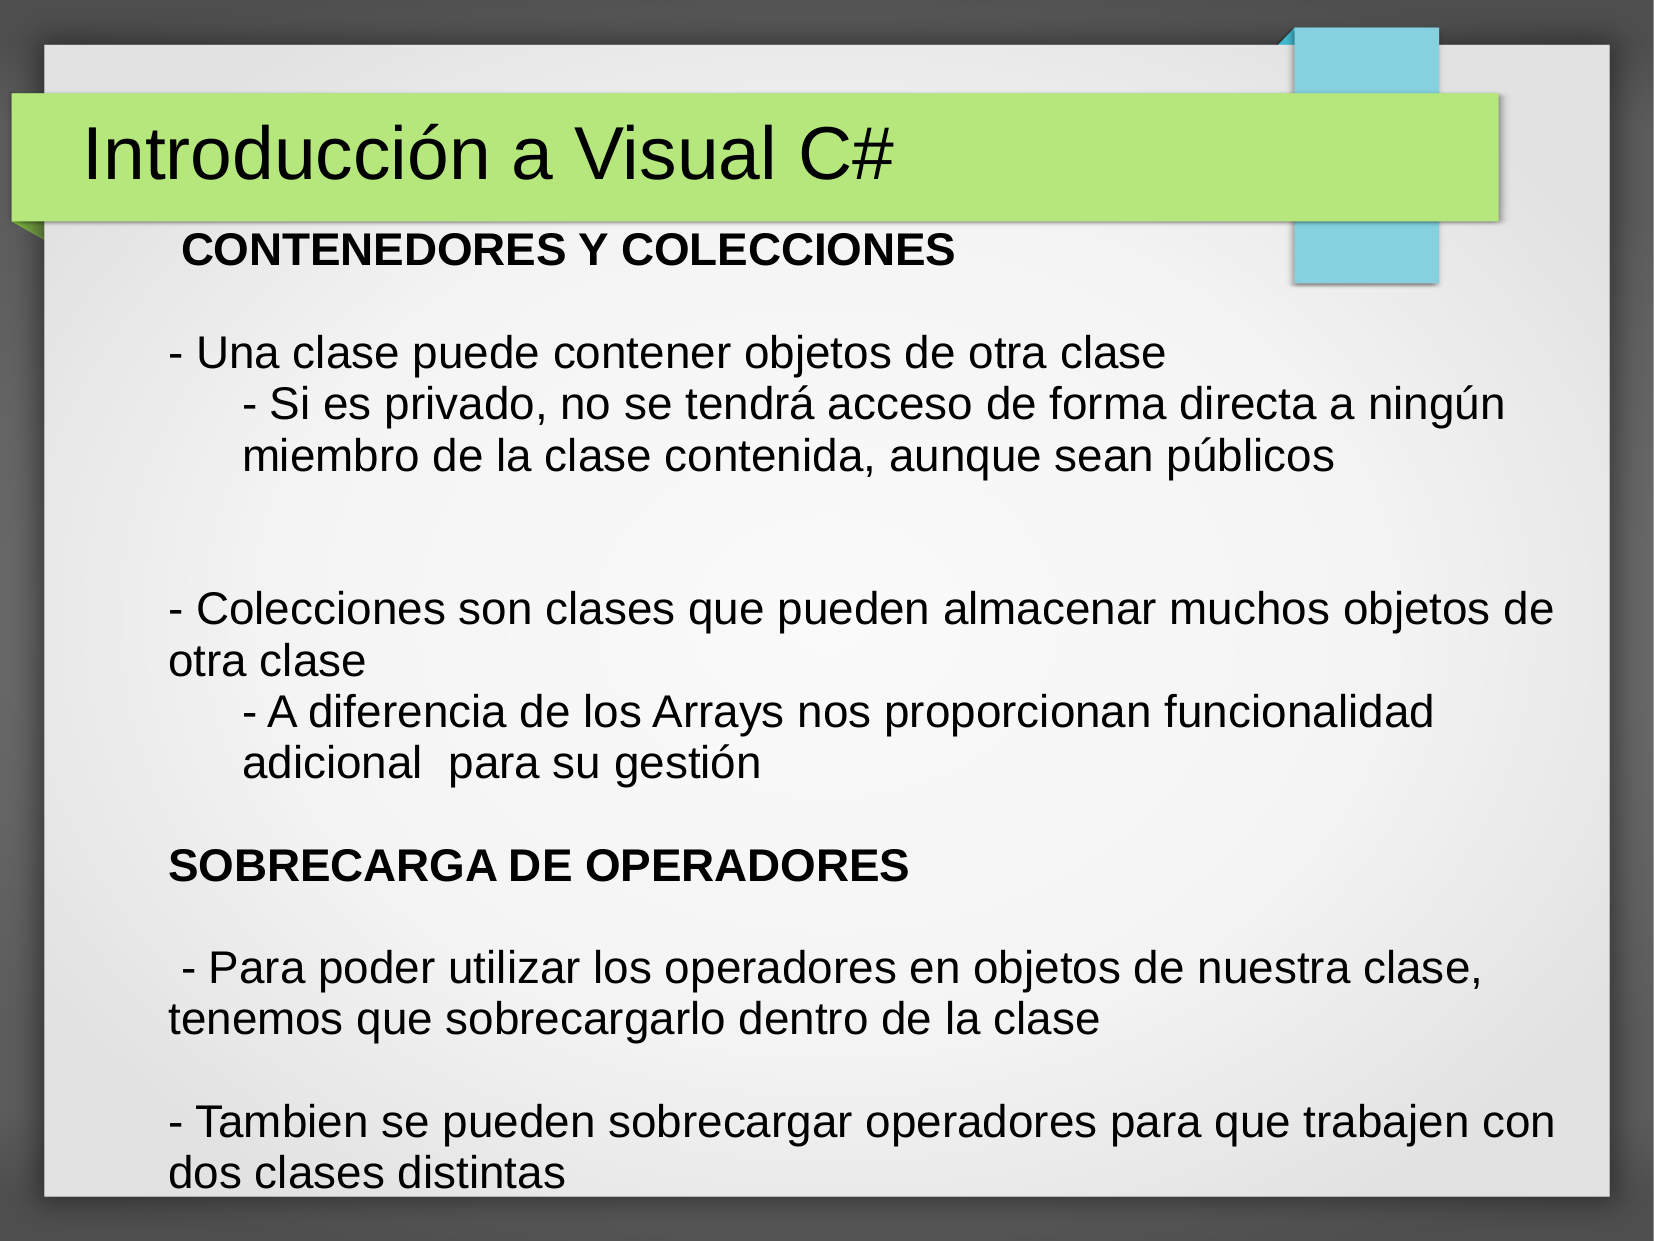

# Introducción a Visual C#
	 CONTENEDORES Y COLECCIONES
	- Una clase puede contener objetos de otra clase
		- Si es privado, no se tendrá acceso de forma directa a ningún 		miembro de la clase contenida, aunque sean públicos
	- Colecciones son clases que pueden almacenar muchos objetos de 	otra clase
		- A diferencia de los Arrays nos proporcionan funcionalidad 			adicional para su gestión
	SOBRECARGA DE OPERADORES
	 - Para poder utilizar los operadores en objetos de nuestra clase, 	tenemos que sobrecargarlo dentro de la clase
	- Tambien se pueden sobrecargar operadores para que trabajen con 	dos clases distintas